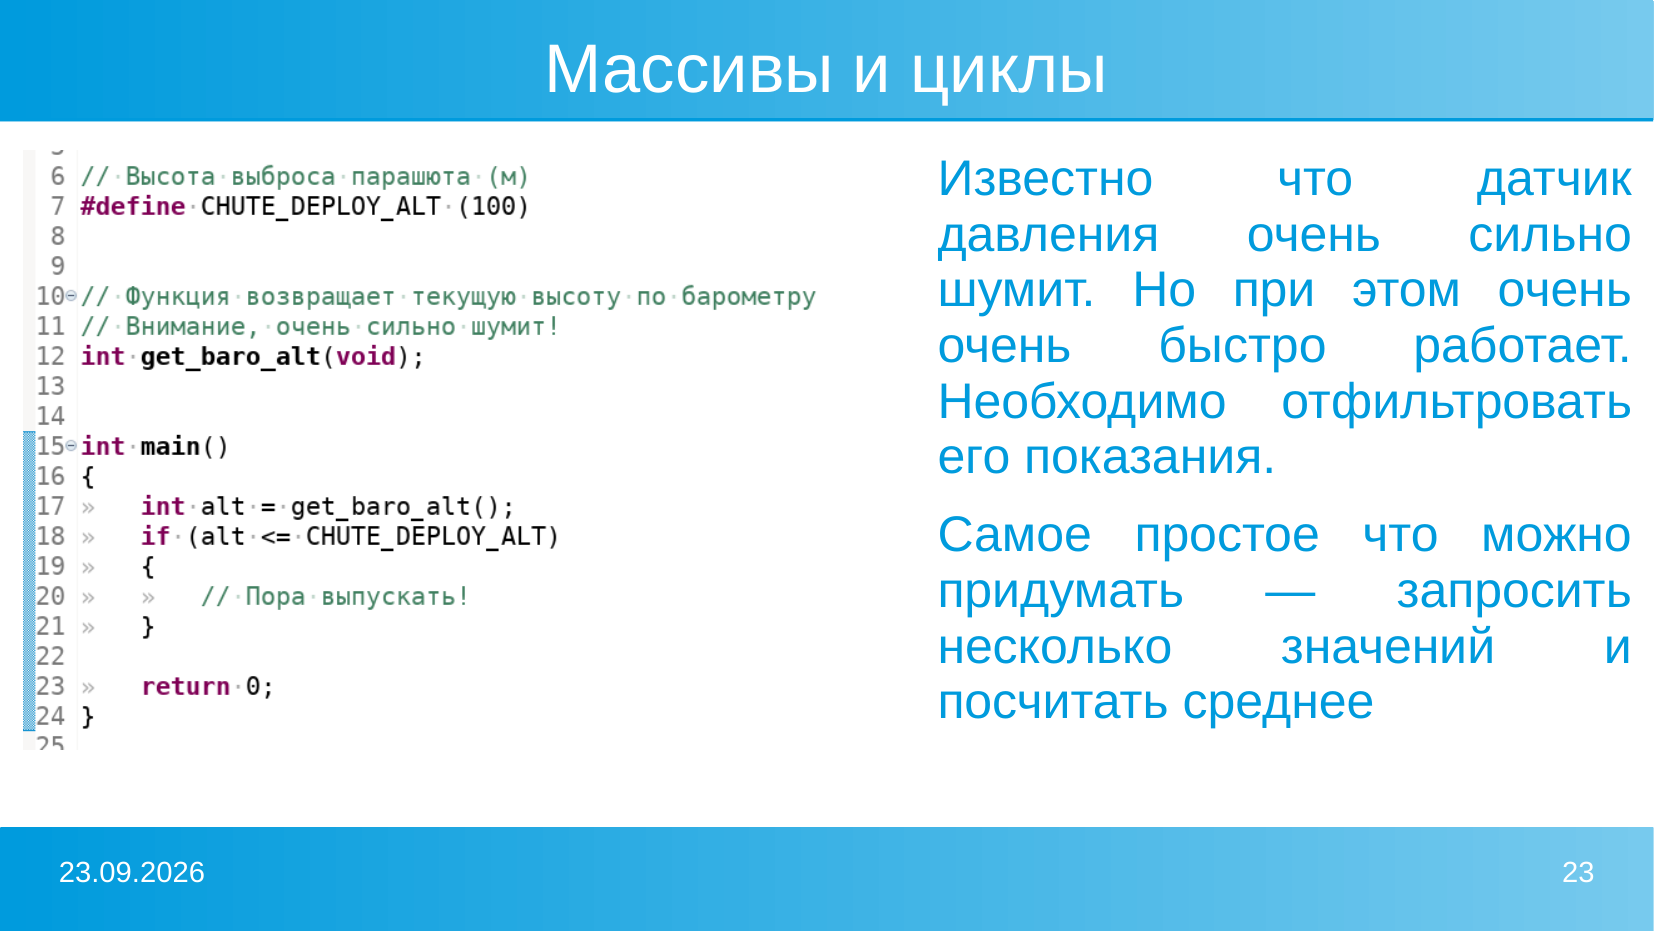

# Массивы и циклы
Известно что датчик давления очень сильно шумит. Но при этом очень очень быстро работает. Необходимо отфильтровать его показания.
Самое простое что можно придумать — запросить несколько значений и посчитать среднее
23